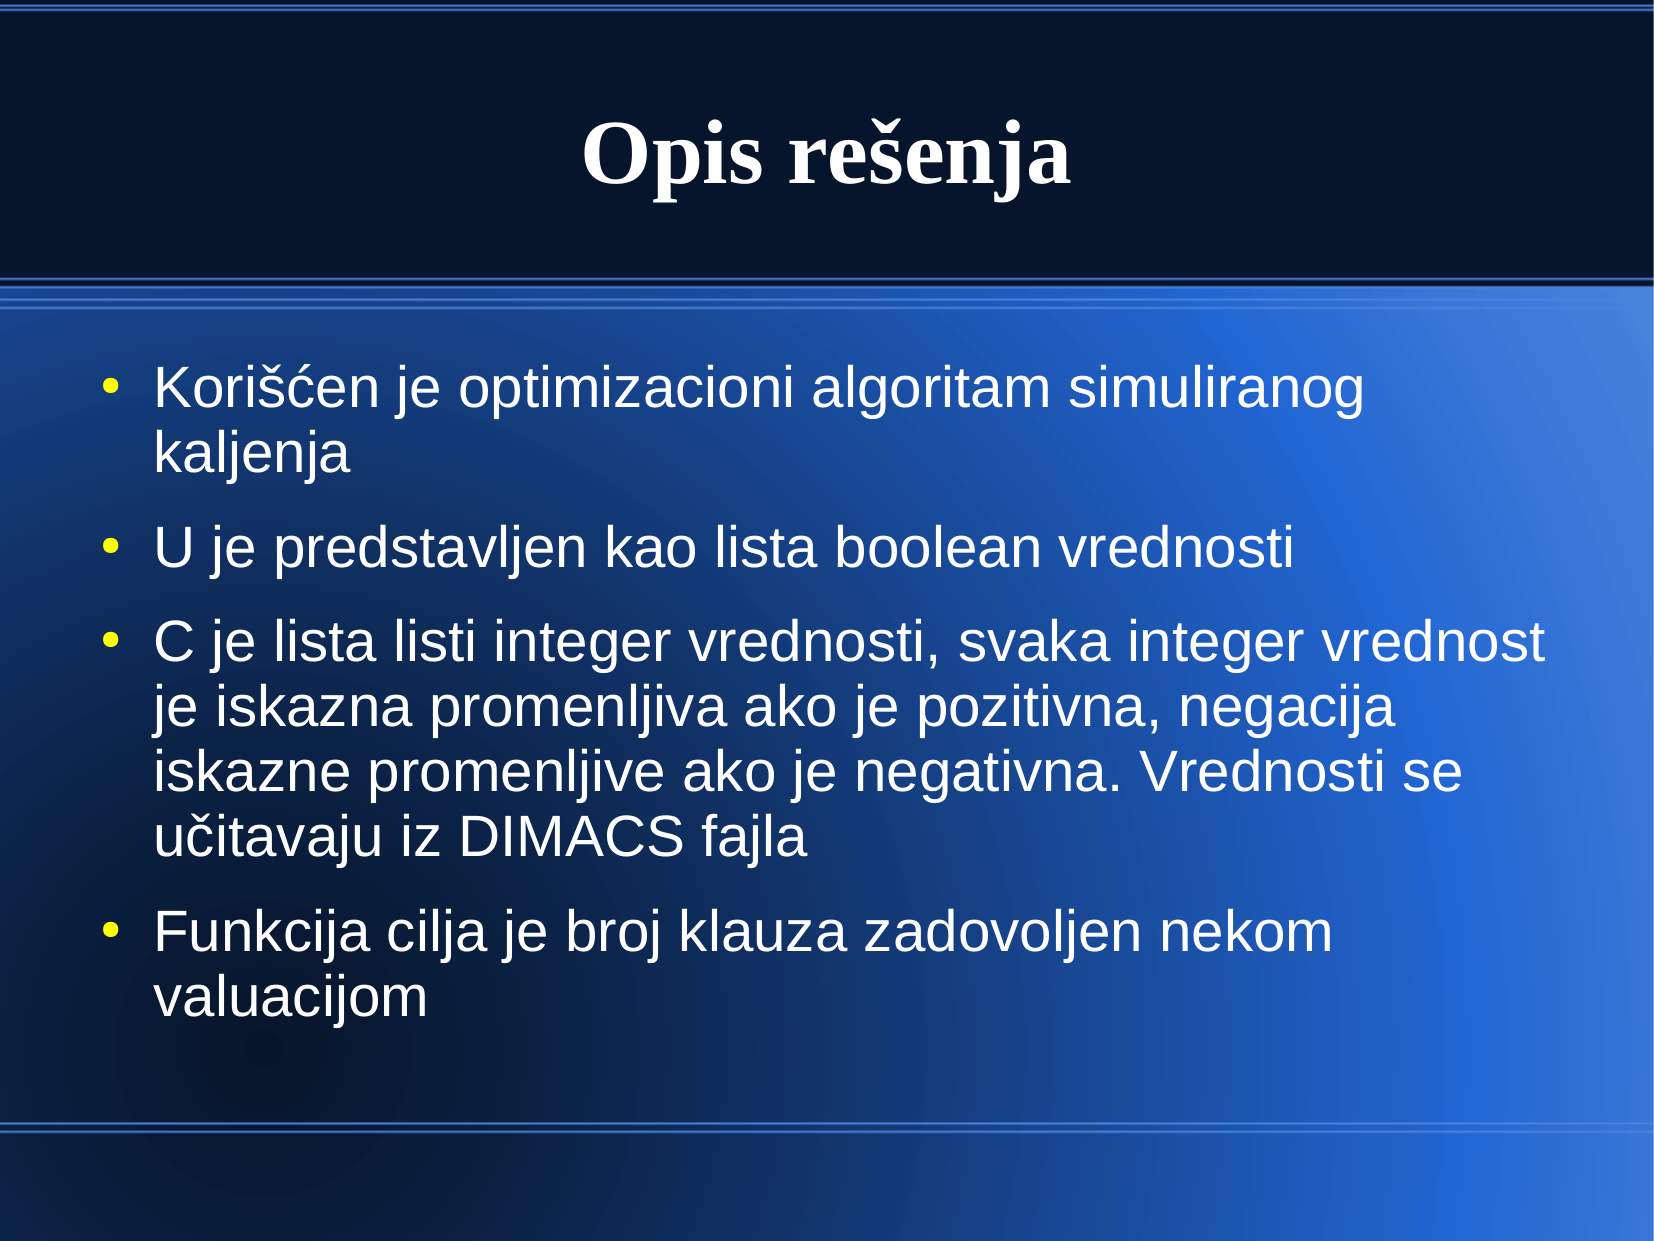

# Opis rešenja
Korišćen je optimizacioni algoritam simuliranog kaljenja
U je predstavljen kao lista boolean vrednosti
C je lista listi integer vrednosti, svaka integer vrednost je iskazna promenljiva ako je pozitivna, negacija iskazne promenljive ako je negativna. Vrednosti se učitavaju iz DIMACS fajla
Funkcija cilja je broj klauza zadovoljen nekom valuacijom